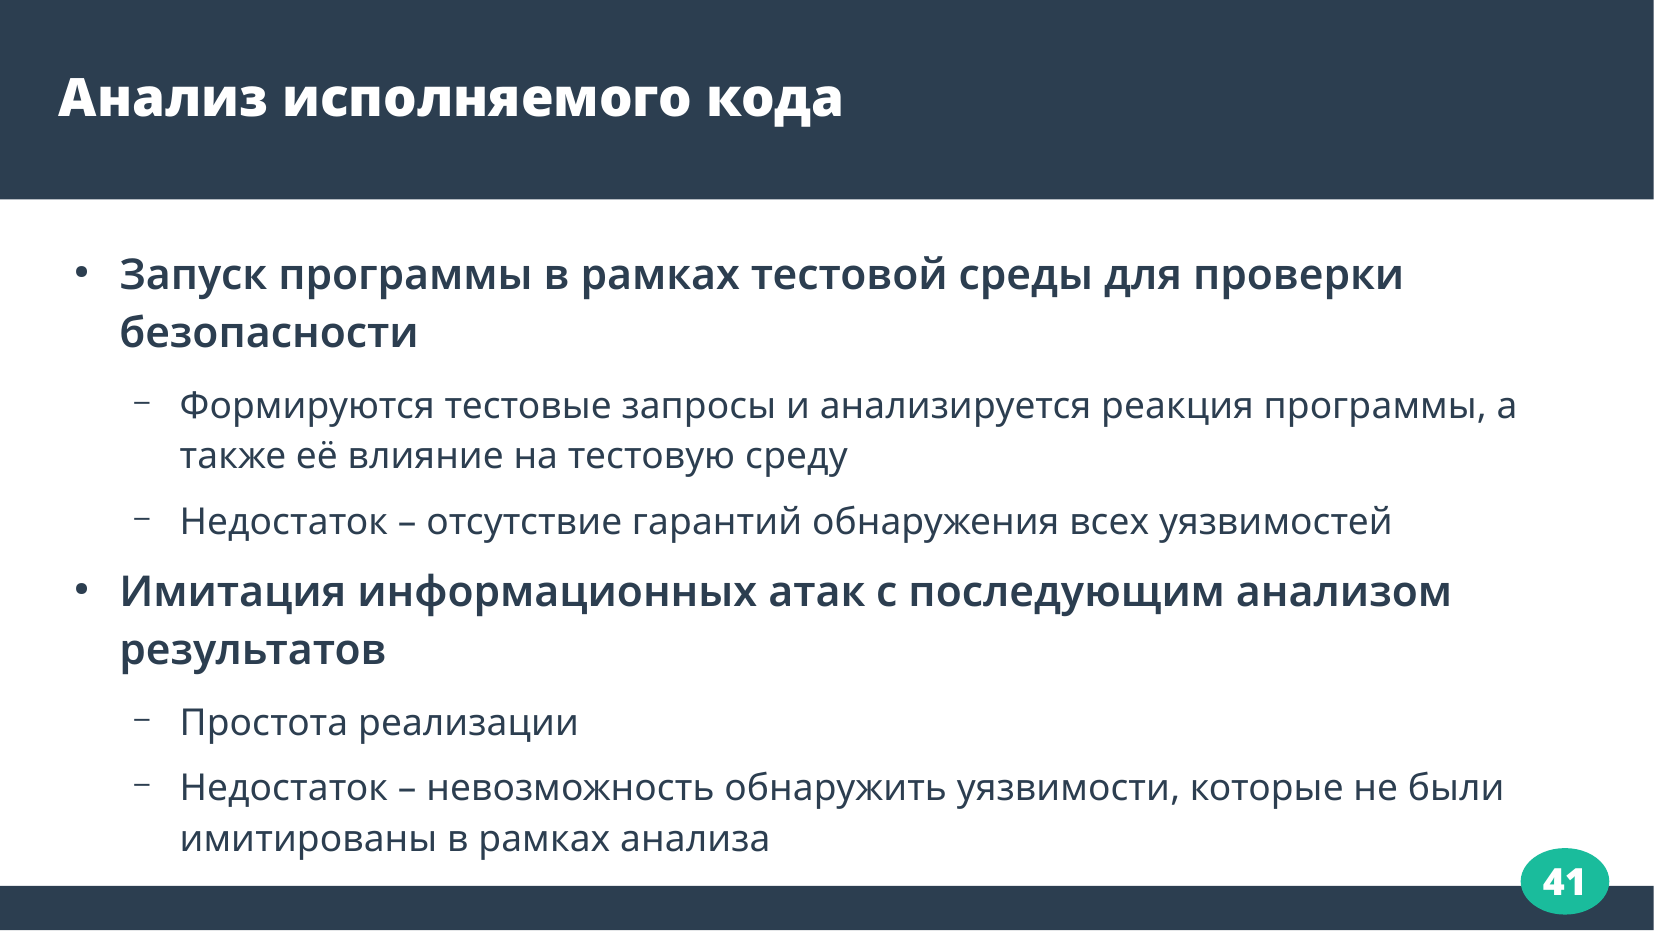

# Анализ исполняемого кода
Запуск программы в рамках тестовой среды для проверки безопасности
Формируются тестовые запросы и анализируется реакция программы, а также её влияние на тестовую среду
Недостаток – отсутствие гарантий обнаружения всех уязвимостей
Имитация информационных атак с последующим анализом результатов
Простота реализации
Недостаток – невозможность обнаружить уязвимости, которые не были имитированы в рамках анализа
41